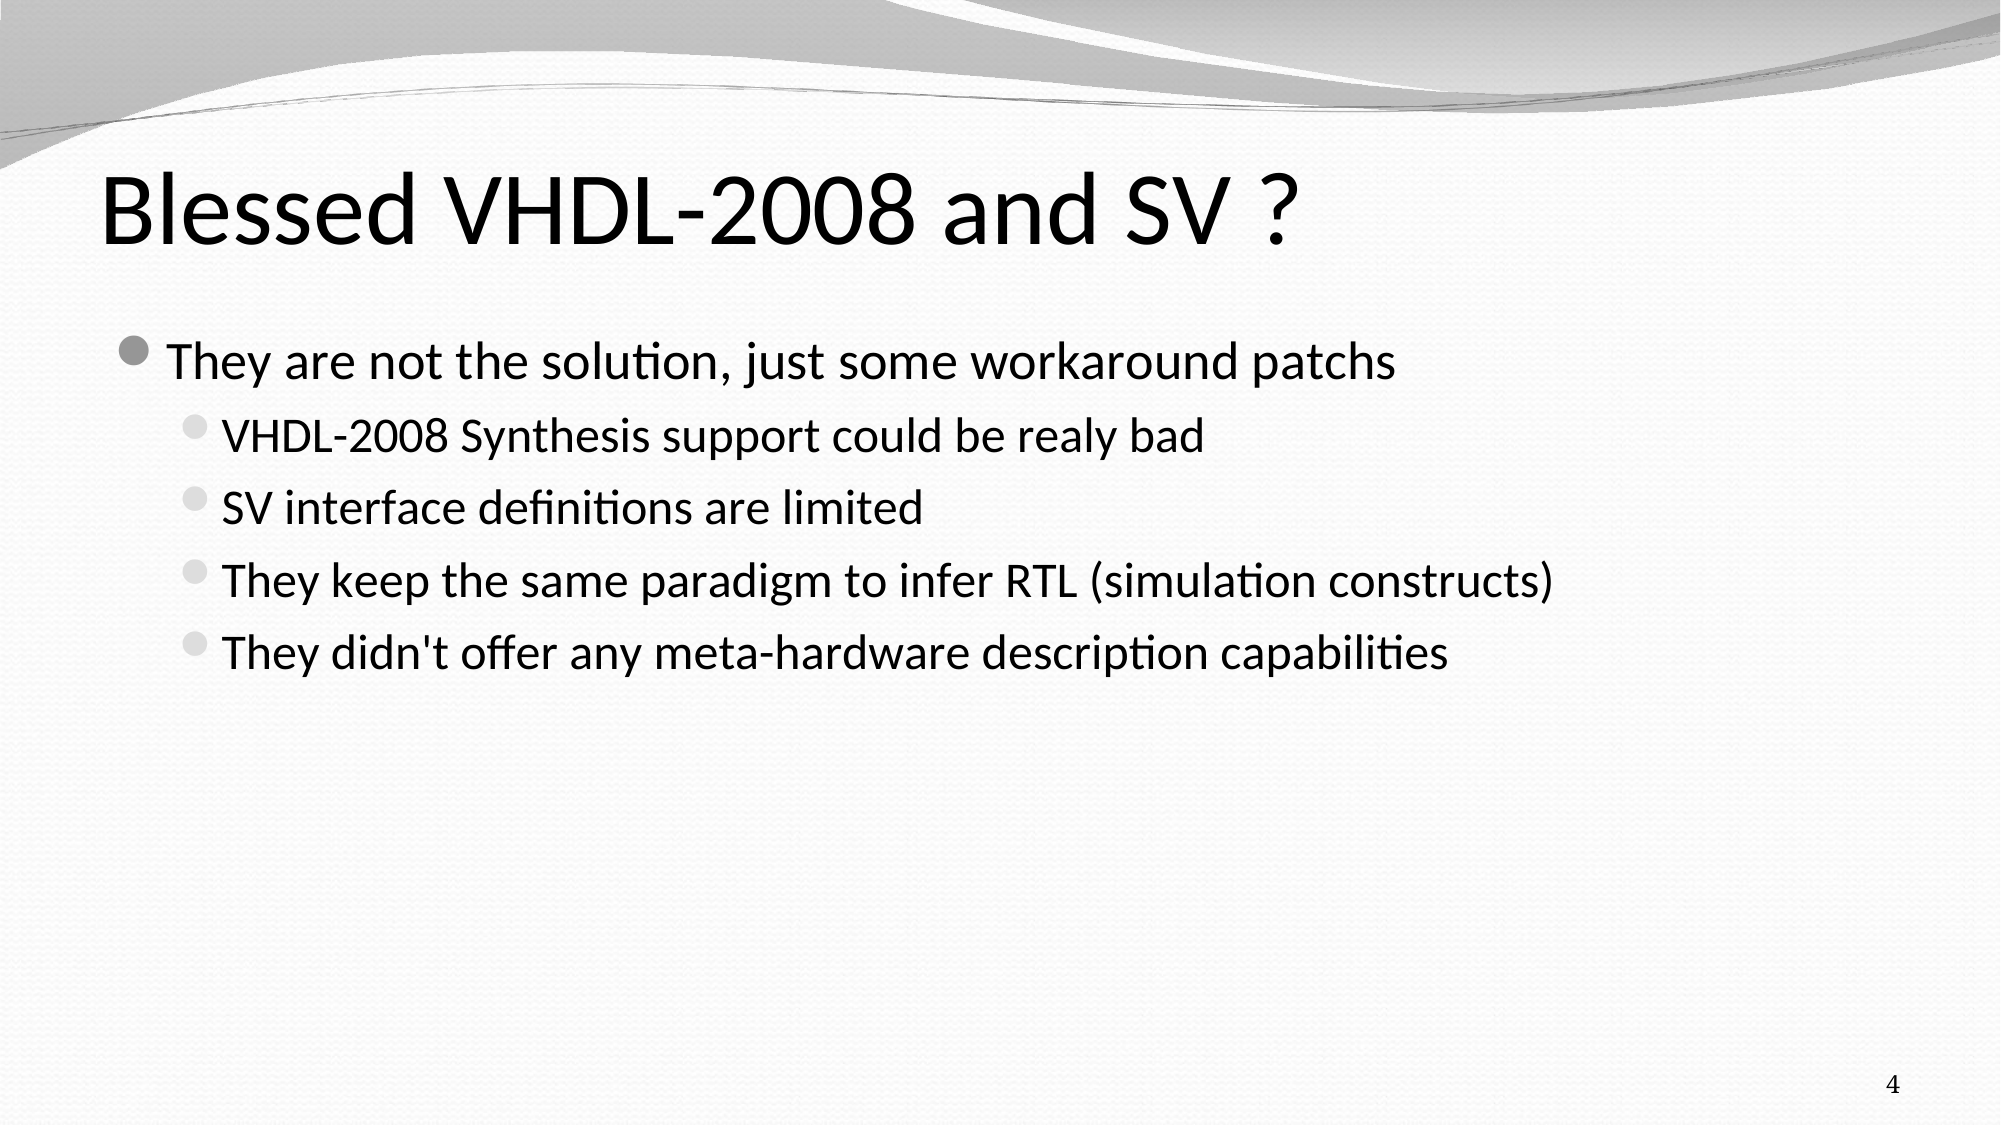

Blessed VHDL-2008 and SV ?
# They are not the solution, just some workaround patchs
VHDL-2008 Synthesis support could be realy bad
SV interface definitions are limited
They keep the same paradigm to infer RTL (simulation constructs)
They didn't offer any meta-hardware description capabilities